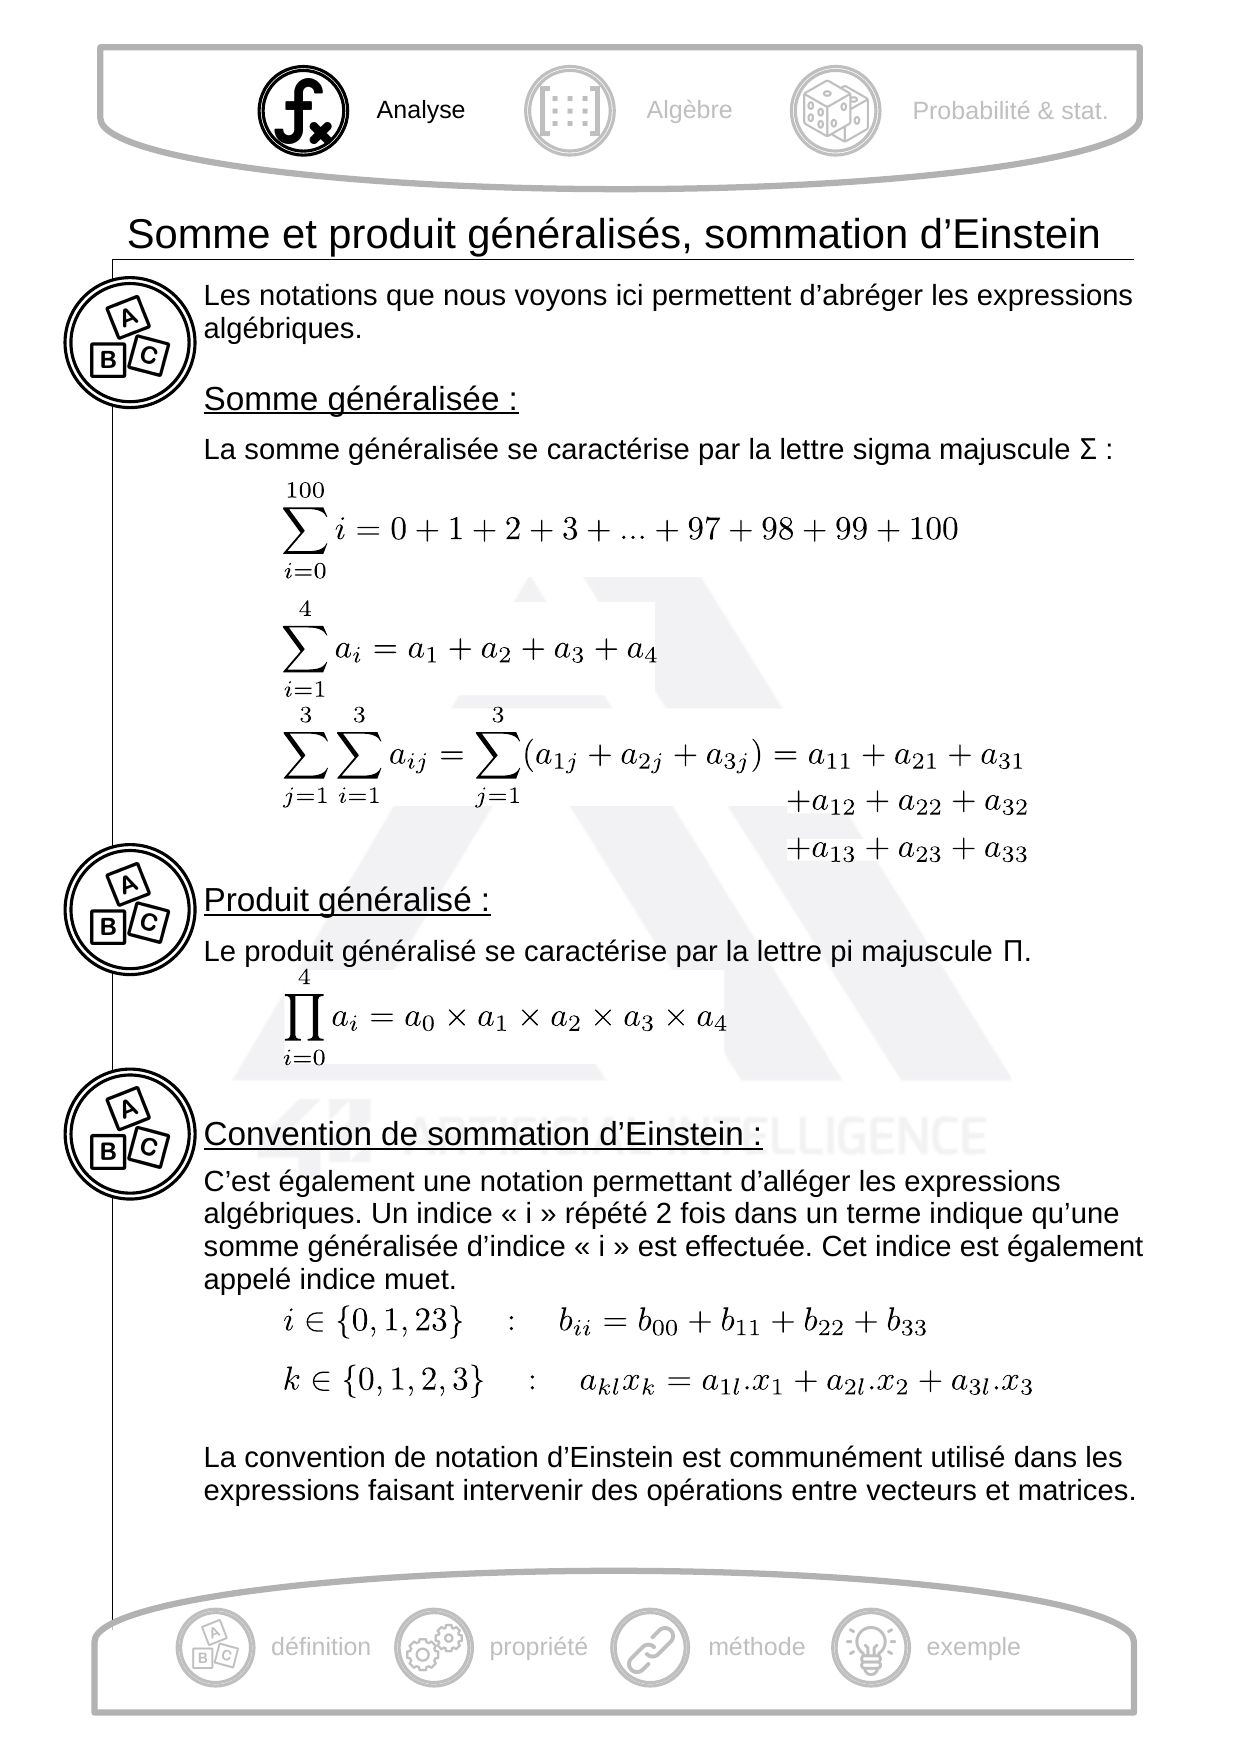

Algèbre
Analyse
Probabilité & stat.
Somme et produit généralisés, sommation d’Einstein
Les notations que nous voyons ici permettent d’abréger les expressions algébriques.
Somme généralisée :
La somme généralisée se caractérise par la lettre sigma majuscule Σ :
Produit généralisé :
Le produit généralisé se caractérise par la lettre pi majuscule Π.
Convention de sommation d’Einstein :
C’est également une notation permettant d’alléger les expressions algébriques. Un indice « i » répété 2 fois dans un terme indique qu’une somme généralisée d’indice « i » est effectuée. Cet indice est également appelé indice muet.
La convention de notation d’Einstein est communément utilisé dans les expressions faisant intervenir des opérations entre vecteurs et matrices.
définition
propriété
exemple
méthode